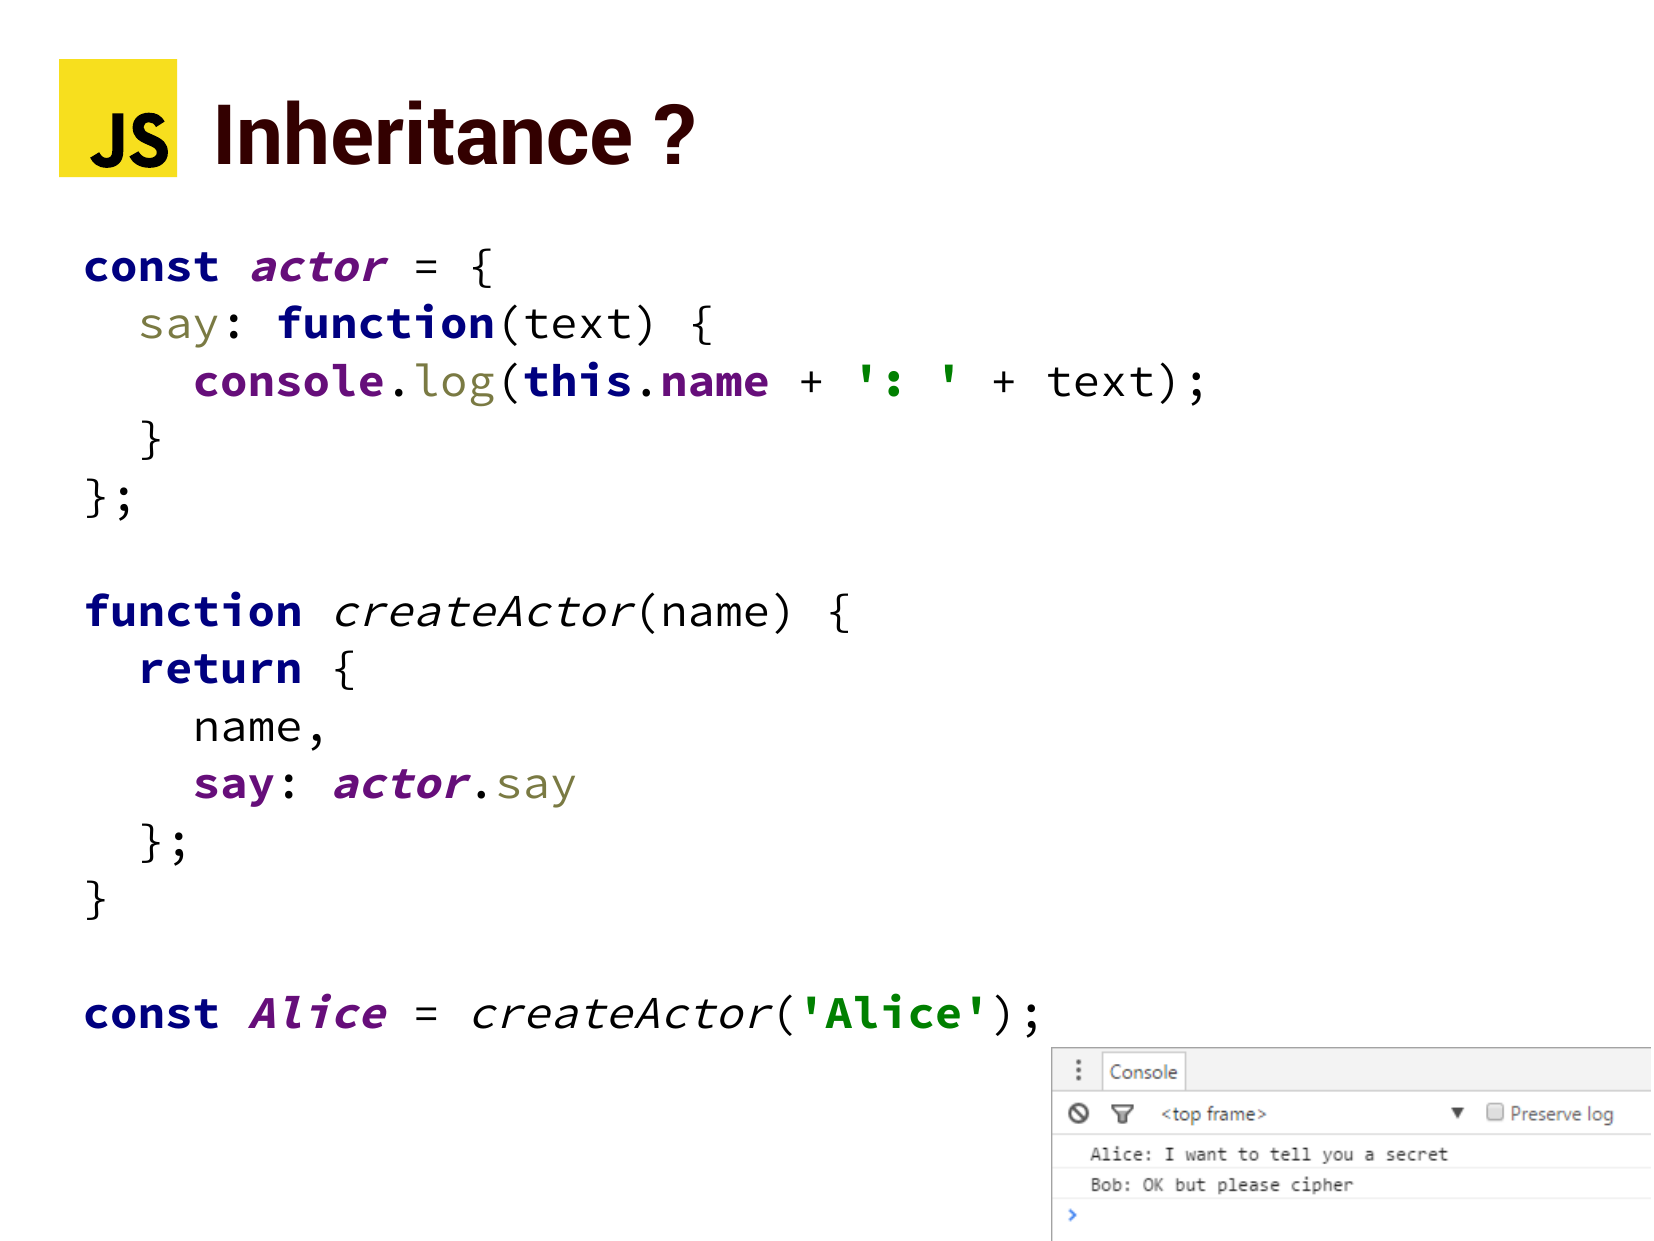

# Inheritance ?
const actor = {
 say: function(text) {
 console.log(this.name + ': ' + text);
 }
};
function createActor(name) {
 return {
 name,
 say: actor.say
 };
}
const Alice = createActor('Alice');